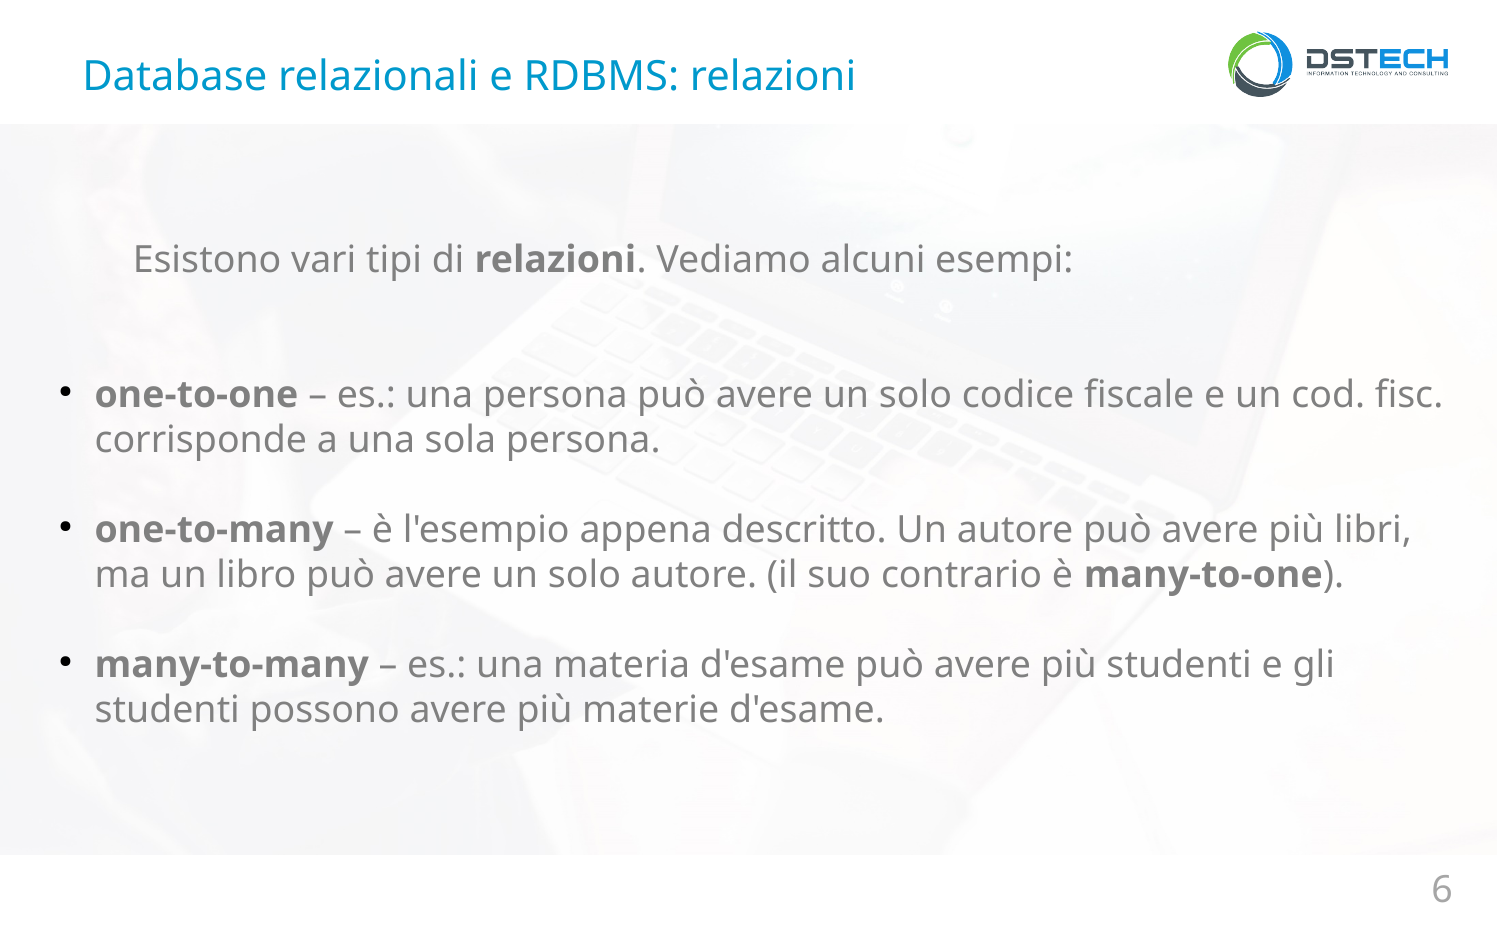

Database relazionali e RDBMS: relazioni
	Esistono vari tipi di relazioni. Vediamo alcuni esempi:
one-to-one – es.: una persona può avere un solo codice fiscale e un cod. fisc. corrisponde a una sola persona.
one-to-many – è l'esempio appena descritto. Un autore può avere più libri, ma un libro può avere un solo autore. (il suo contrario è many-to-one).
many-to-many – es.: una materia d'esame può avere più studenti e gli studenti possono avere più materie d'esame.
6